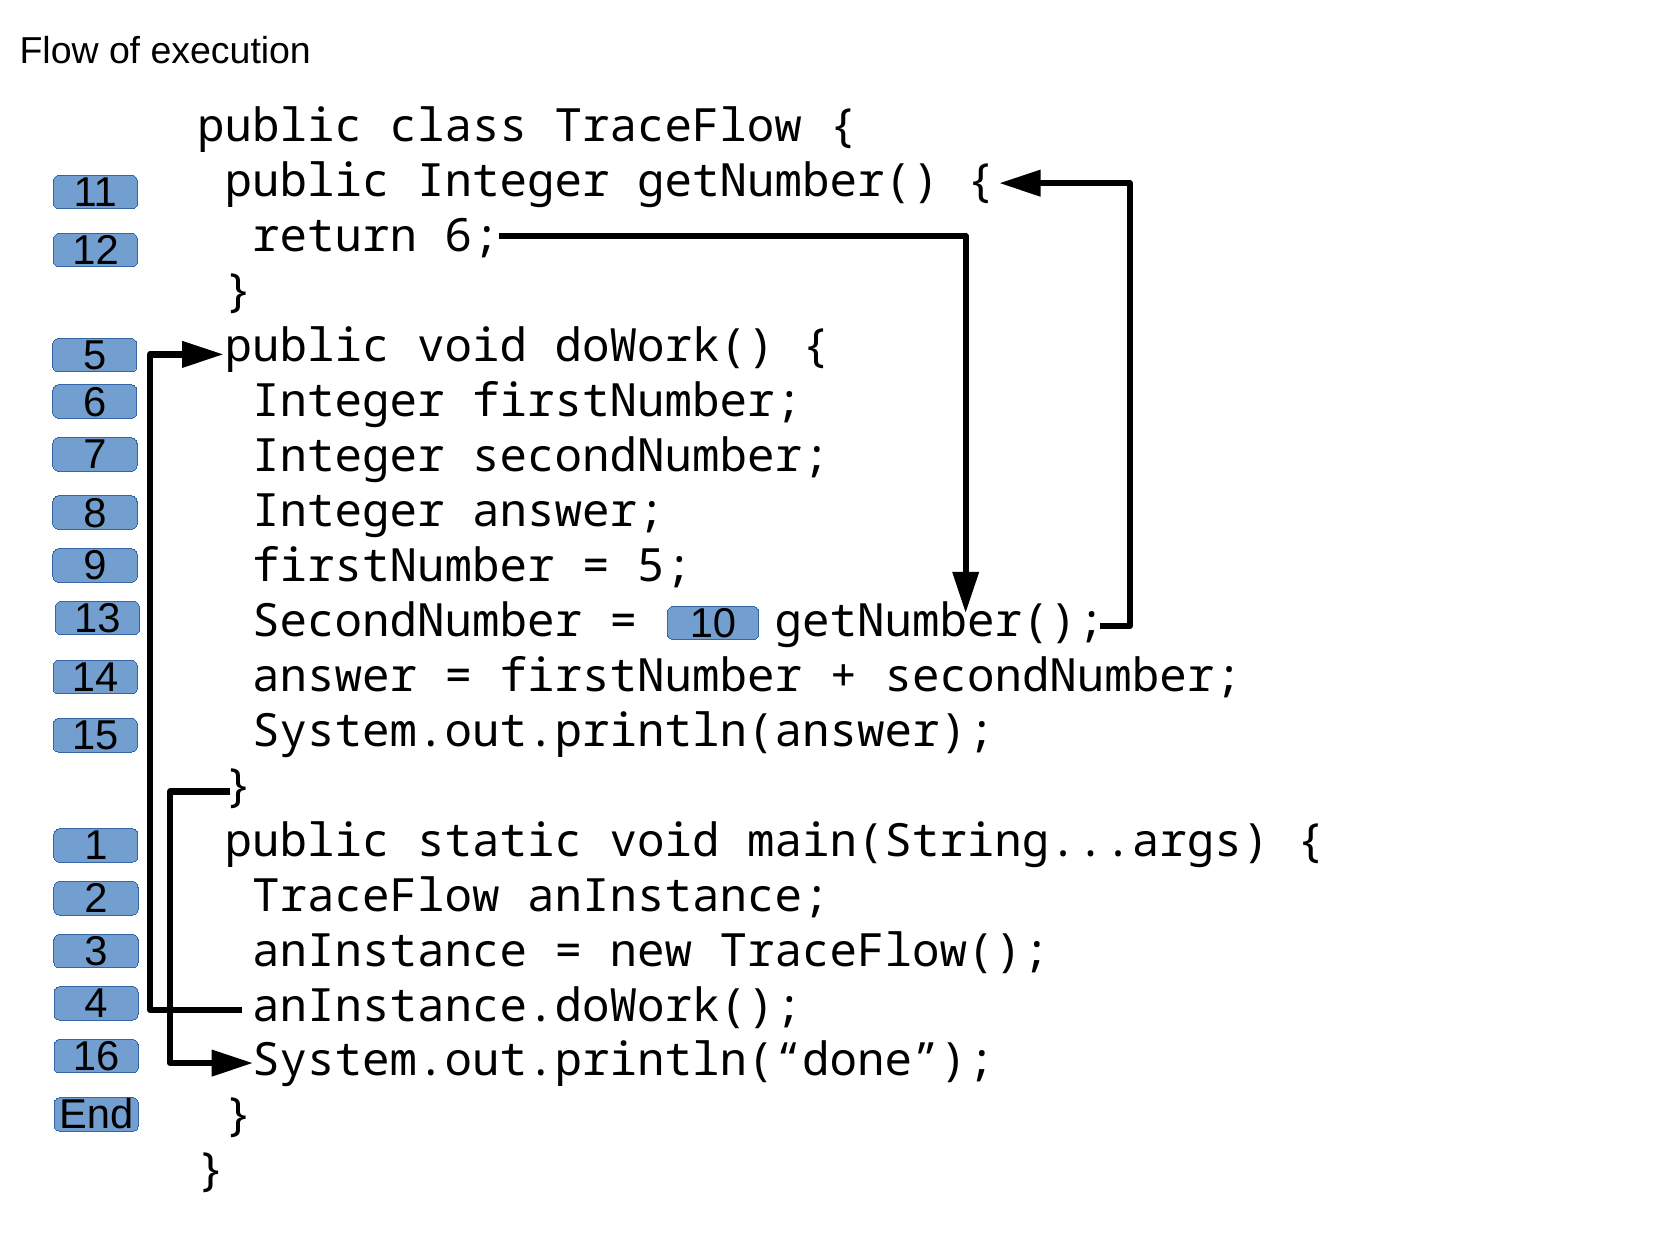

Flow of execution
public class TraceFlow {
 public Integer getNumber() {
 return 6;
 }
 public void doWork() {
 Integer firstNumber;
 Integer secondNumber;
 Integer answer;
 firstNumber = 5;
 SecondNumber = getNumber();
 answer = firstNumber + secondNumber;
 System.out.println(answer);
 }
 public static void main(String...args) {
 TraceFlow anInstance;
 anInstance = new TraceFlow();
 anInstance.doWork();
 System.out.println(“done”);
 }
}
11
12
5
6
7
8
9
13
10
14
15
1
2
3
4
16
End